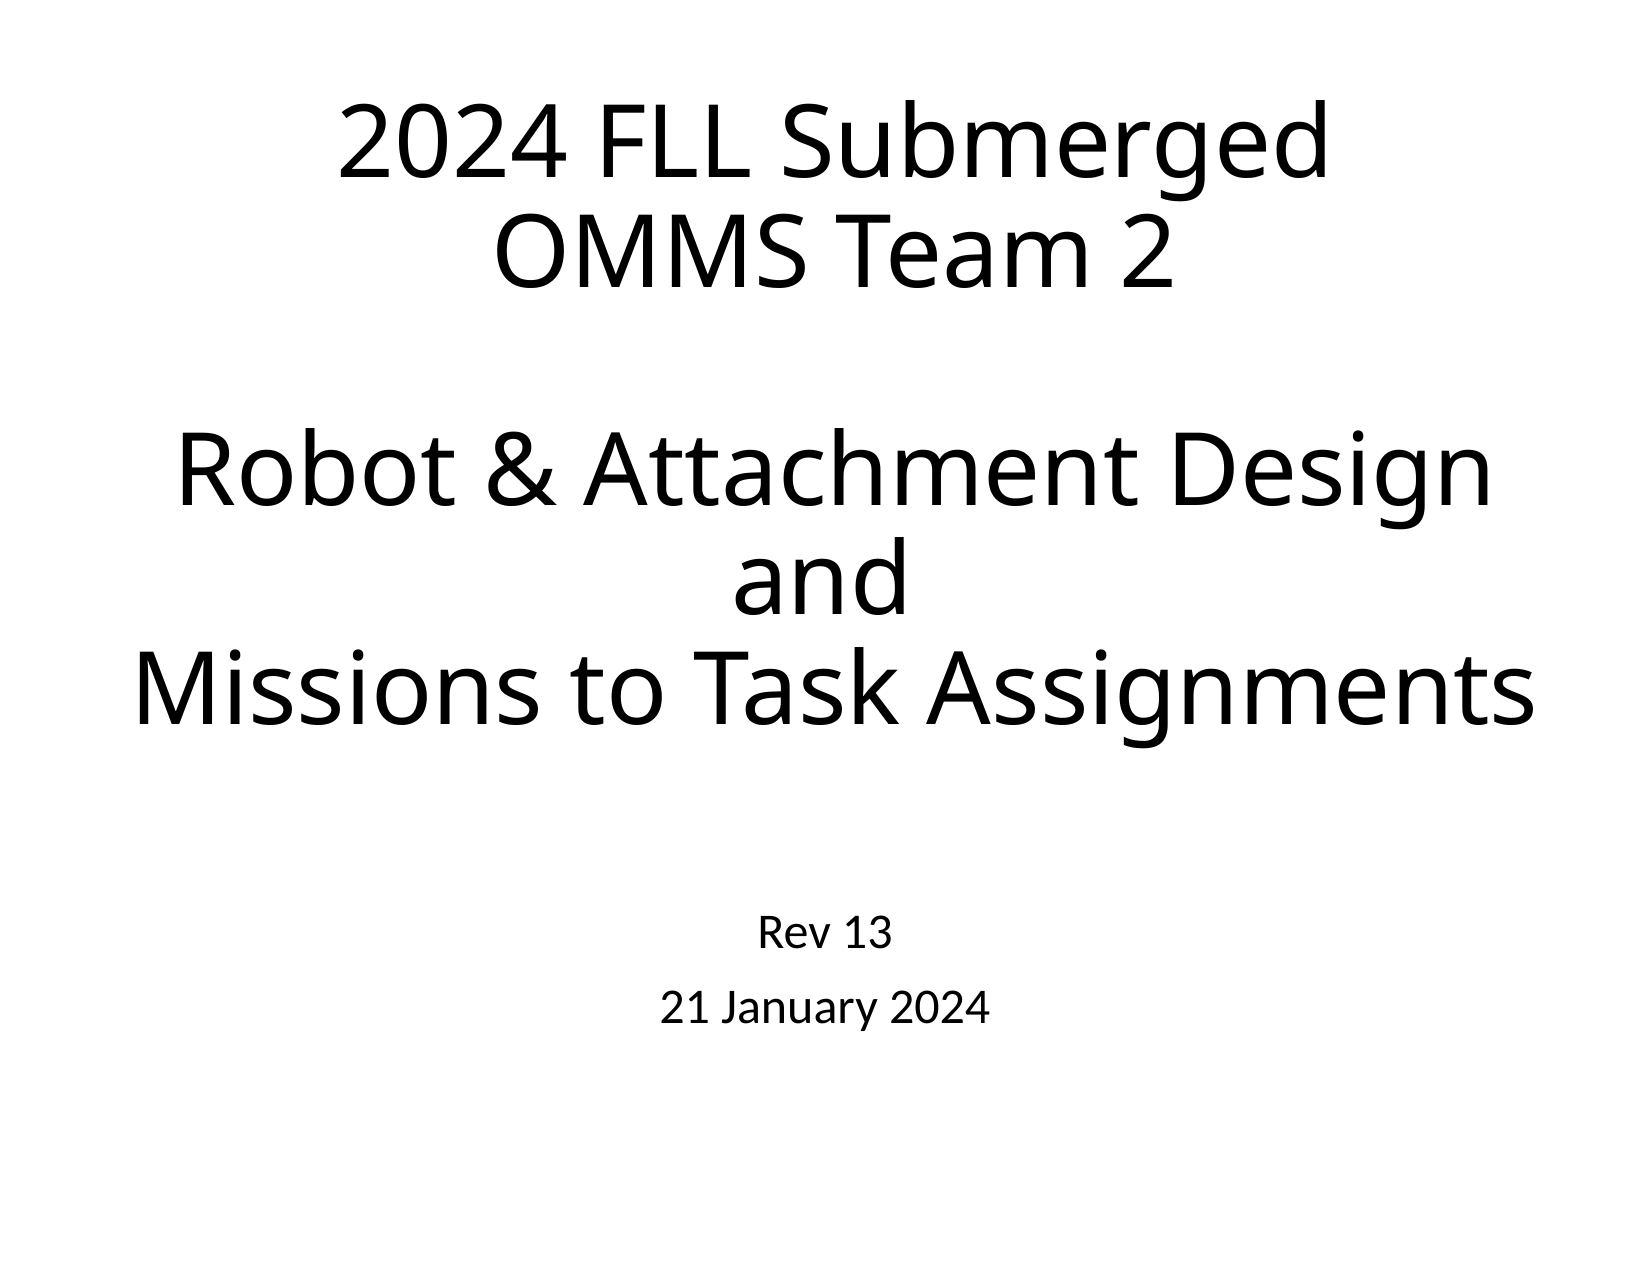

# 2024 FLL Submerged OMMS Team 2 Robot & Attachment Design and Missions to Task Assignments
Rev 13
21 January 2024